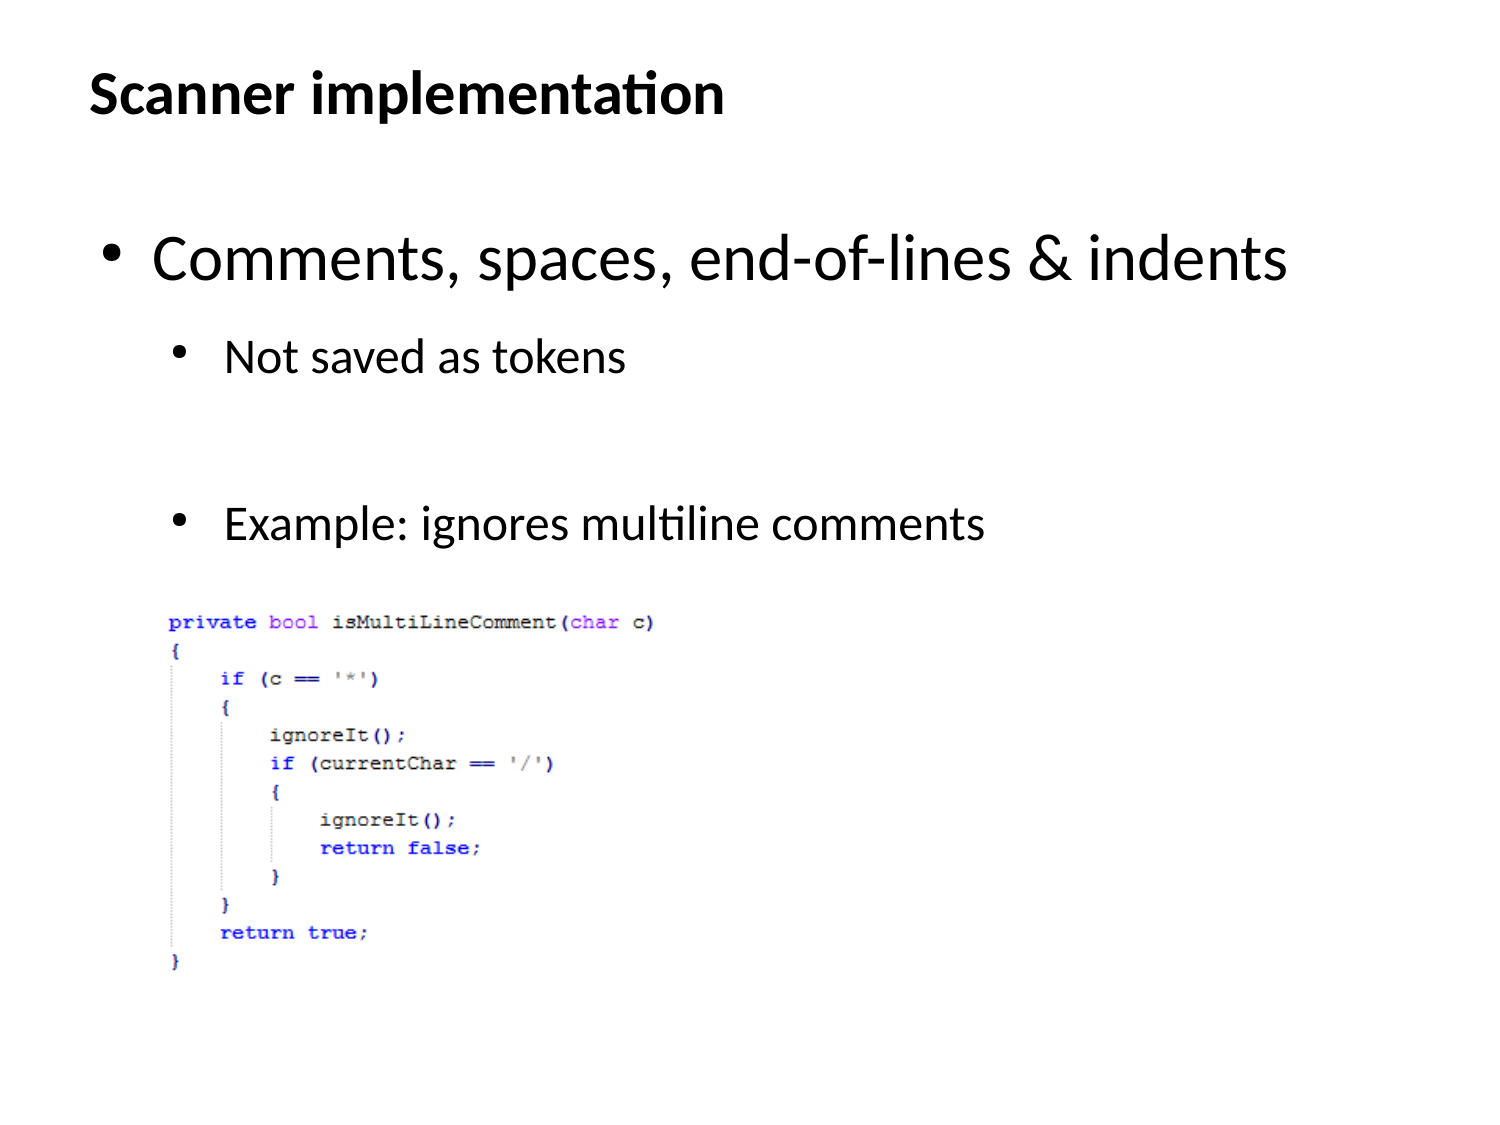

# Scanner implementation
Comments, spaces, end-of-lines & indents
Not saved as tokens
Example: ignores multiline comments